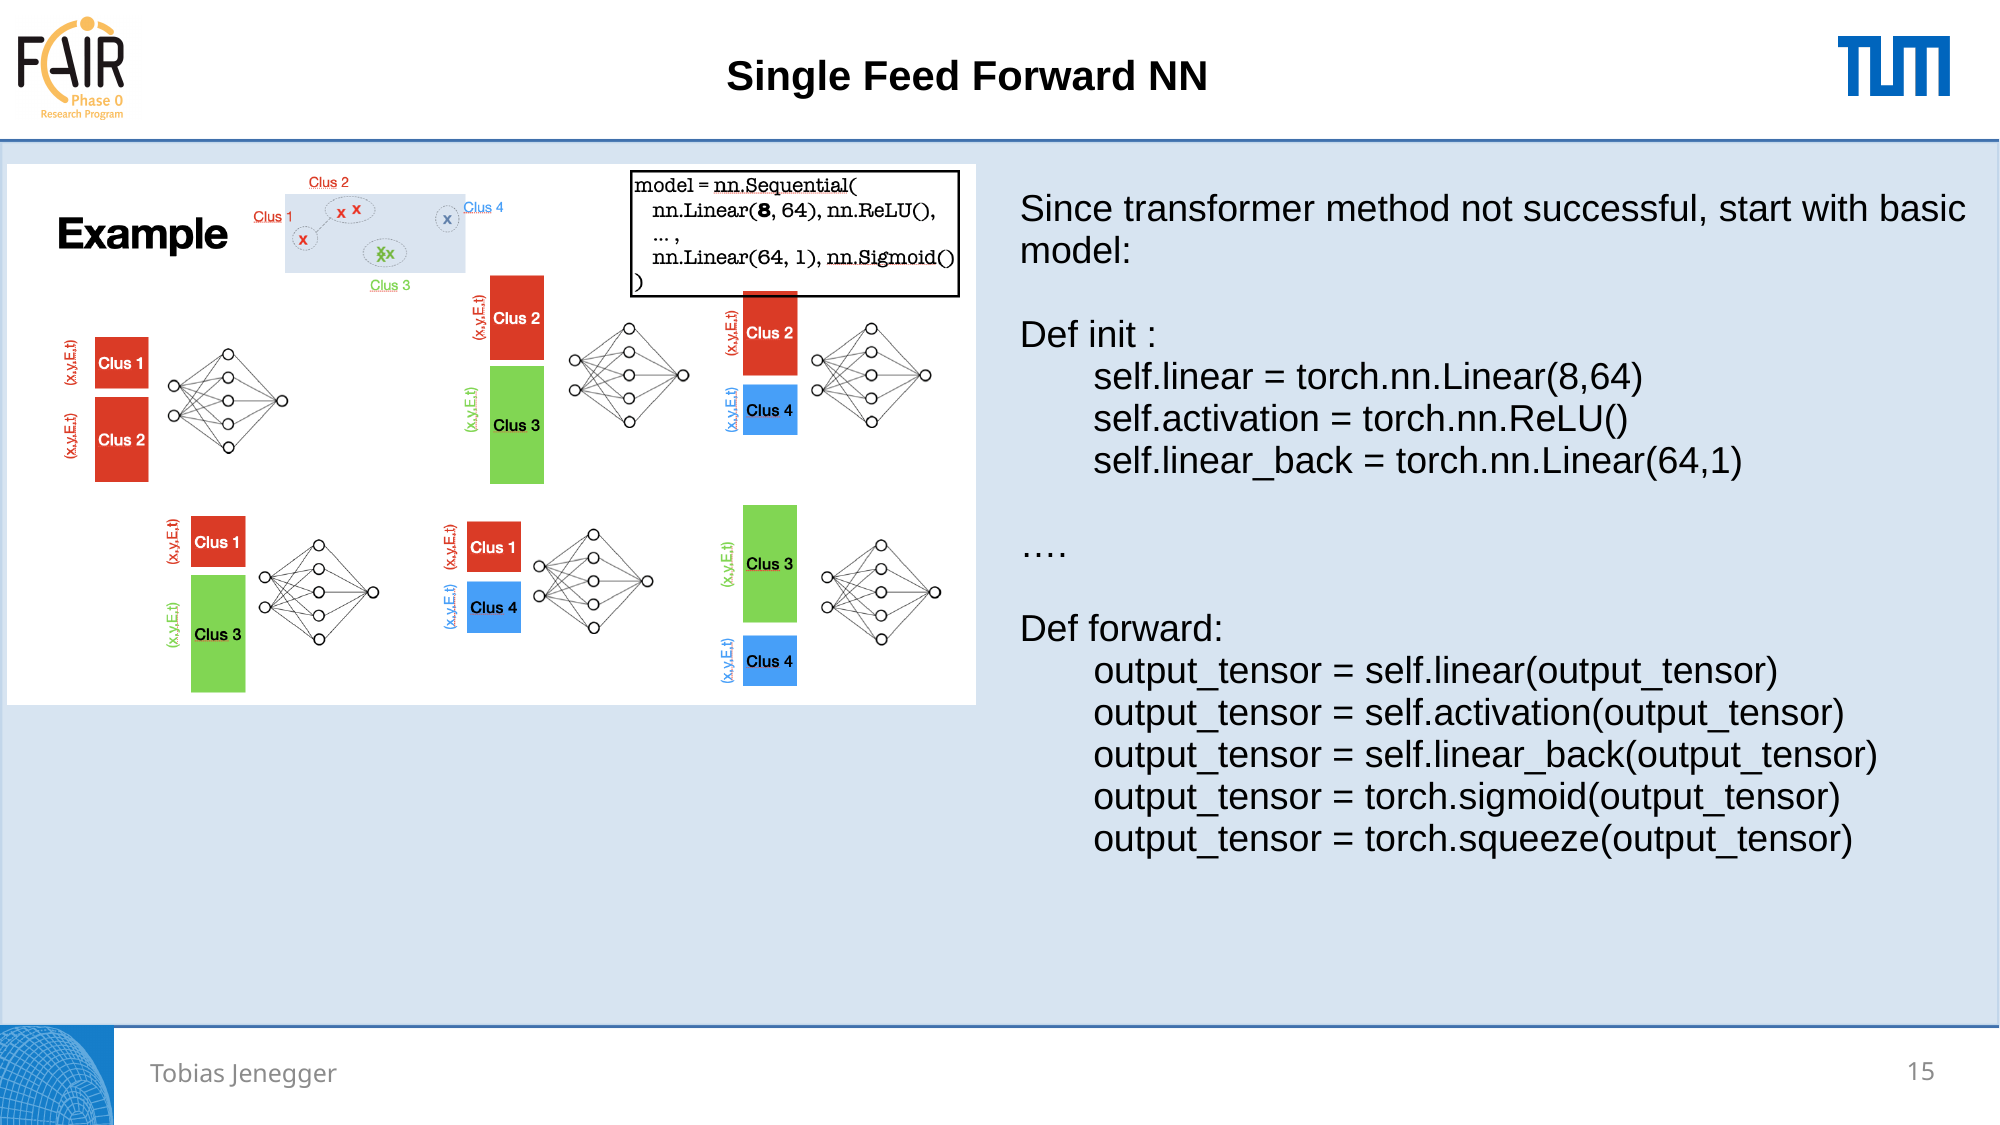

Single Feed Forward NN
Since transformer method not successful, start with basic model:
Def init :
	self.linear = torch.nn.Linear(8,64)
 self.activation = torch.nn.ReLU()
 self.linear_back = torch.nn.Linear(64,1)
….
Def forward:
	output_tensor = self.linear(output_tensor)
 output_tensor = self.activation(output_tensor)
 output_tensor = self.linear_back(output_tensor)
 output_tensor = torch.sigmoid(output_tensor)
 output_tensor = torch.squeeze(output_tensor)
15